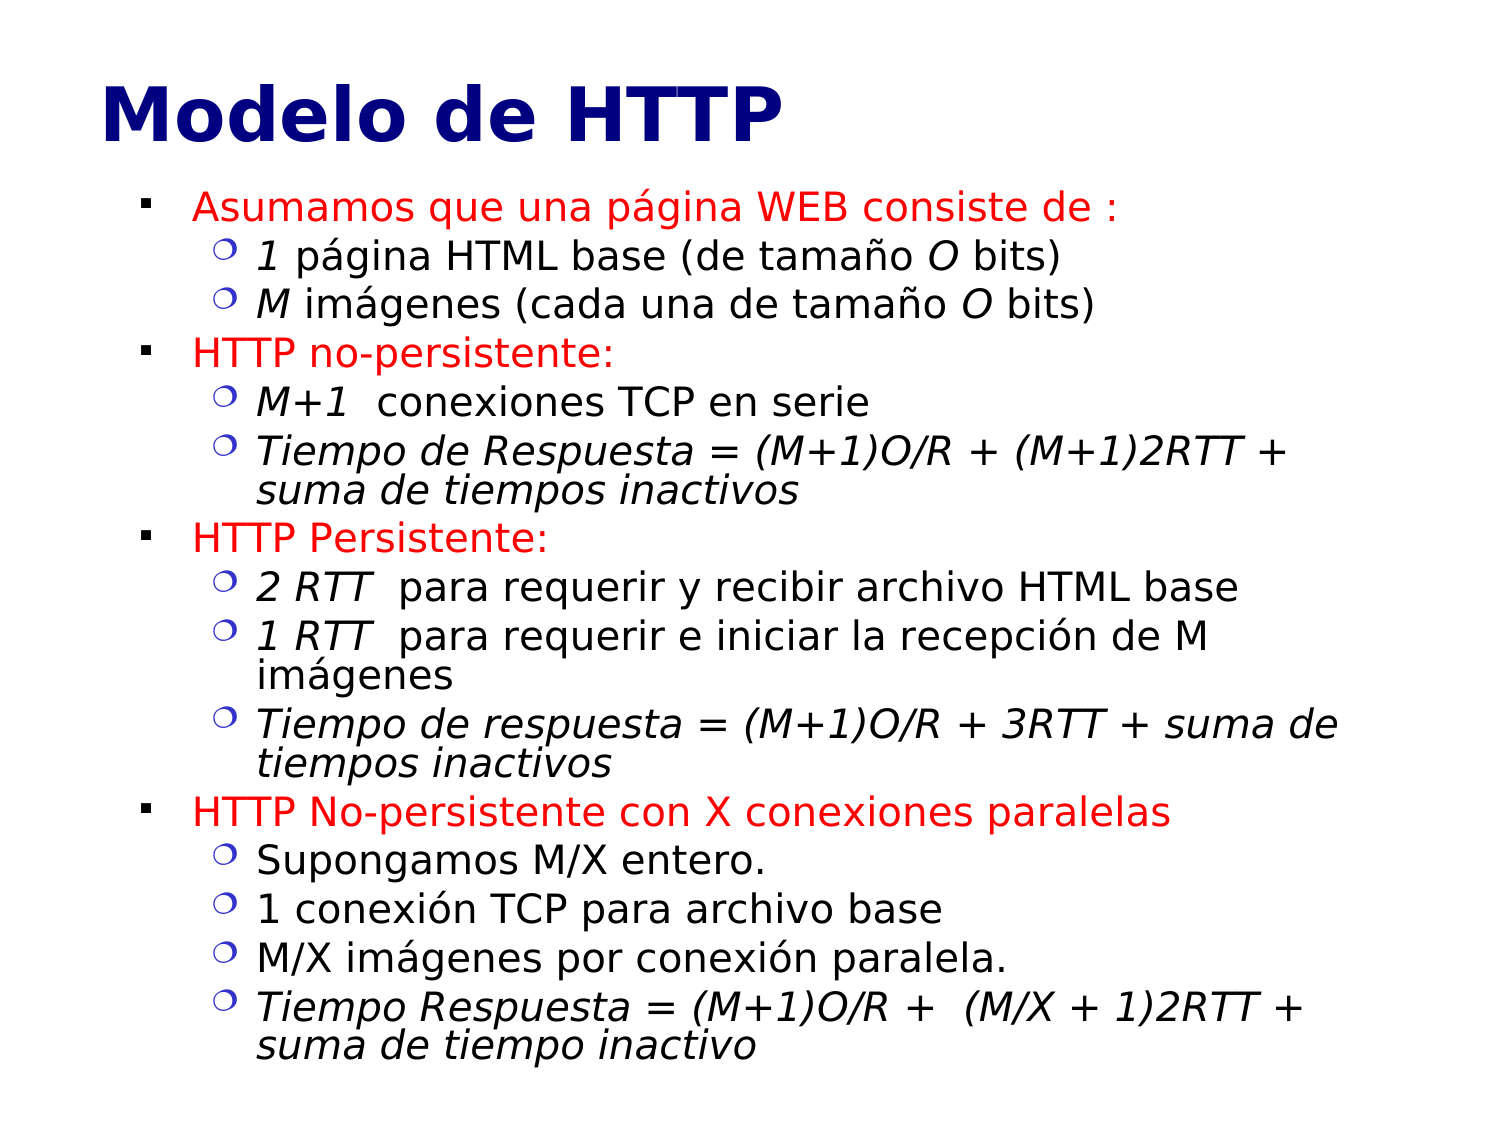

# Modelo de HTTP
Asumamos que una página WEB consiste de :
1 página HTML base (de tamaño O bits)
M imágenes (cada una de tamaño O bits)
HTTP no-persistente:
M+1 conexiones TCP en serie
Tiempo de Respuesta = (M+1)O/R + (M+1)2RTT + suma de tiempos inactivos
HTTP Persistente:
2 RTT para requerir y recibir archivo HTML base
1 RTT para requerir e iniciar la recepción de M imágenes
Tiempo de respuesta = (M+1)O/R + 3RTT + suma de tiempos inactivos
HTTP No-persistente con X conexiones paralelas
Supongamos M/X entero.
1 conexión TCP para archivo base
M/X imágenes por conexión paralela.
Tiempo Respuesta = (M+1)O/R + (M/X + 1)2RTT + suma de tiempo inactivo